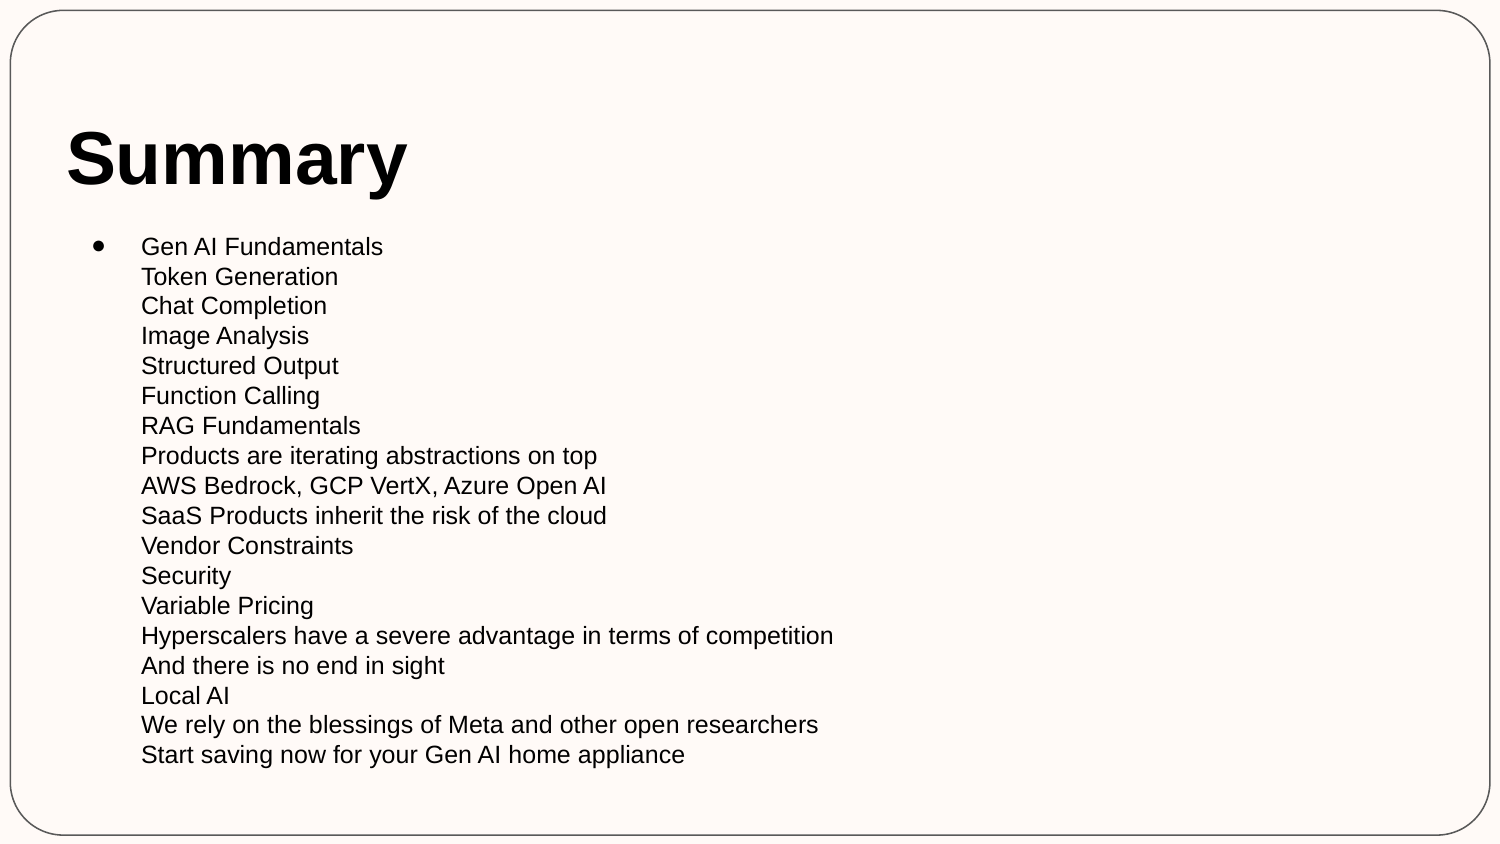

Summary
# Gen AI Fundamentals Token Generation Chat Completion Image Analysis Structured Output Function Calling RAG Fundamentals Products are iterating abstractions on top AWS Bedrock, GCP VertX, Azure Open AI SaaS Products inherit the risk of the cloud Vendor Constraints Security Variable Pricing Hyperscalers have a severe advantage in terms of competition And there is no end in sight Local AI We rely on the blessings of Meta and other open researchers Start saving now for your Gen AI home appliance